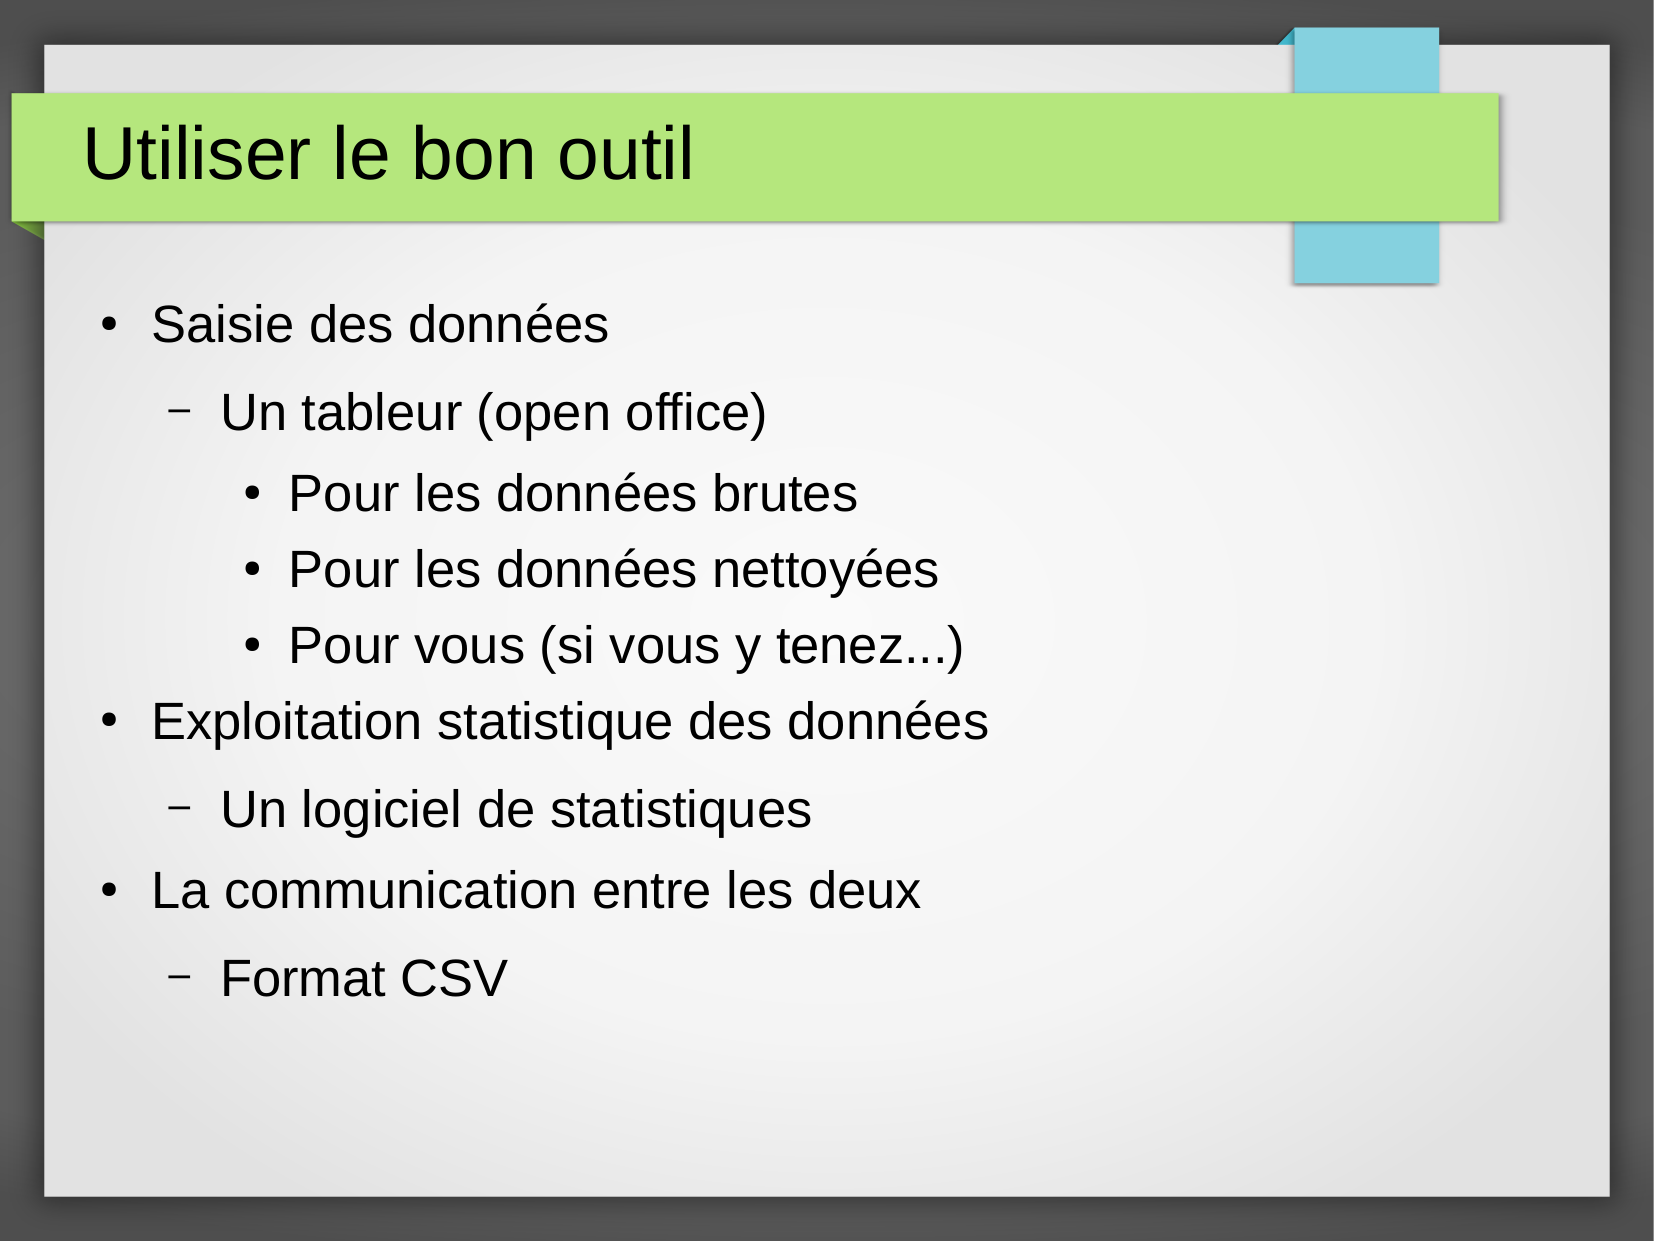

# Utiliser le bon outil
Saisie des données
Un tableur (open office)
Pour les données brutes
Pour les données nettoyées
Pour vous (si vous y tenez...)
Exploitation statistique des données
Un logiciel de statistiques
La communication entre les deux
Format CSV